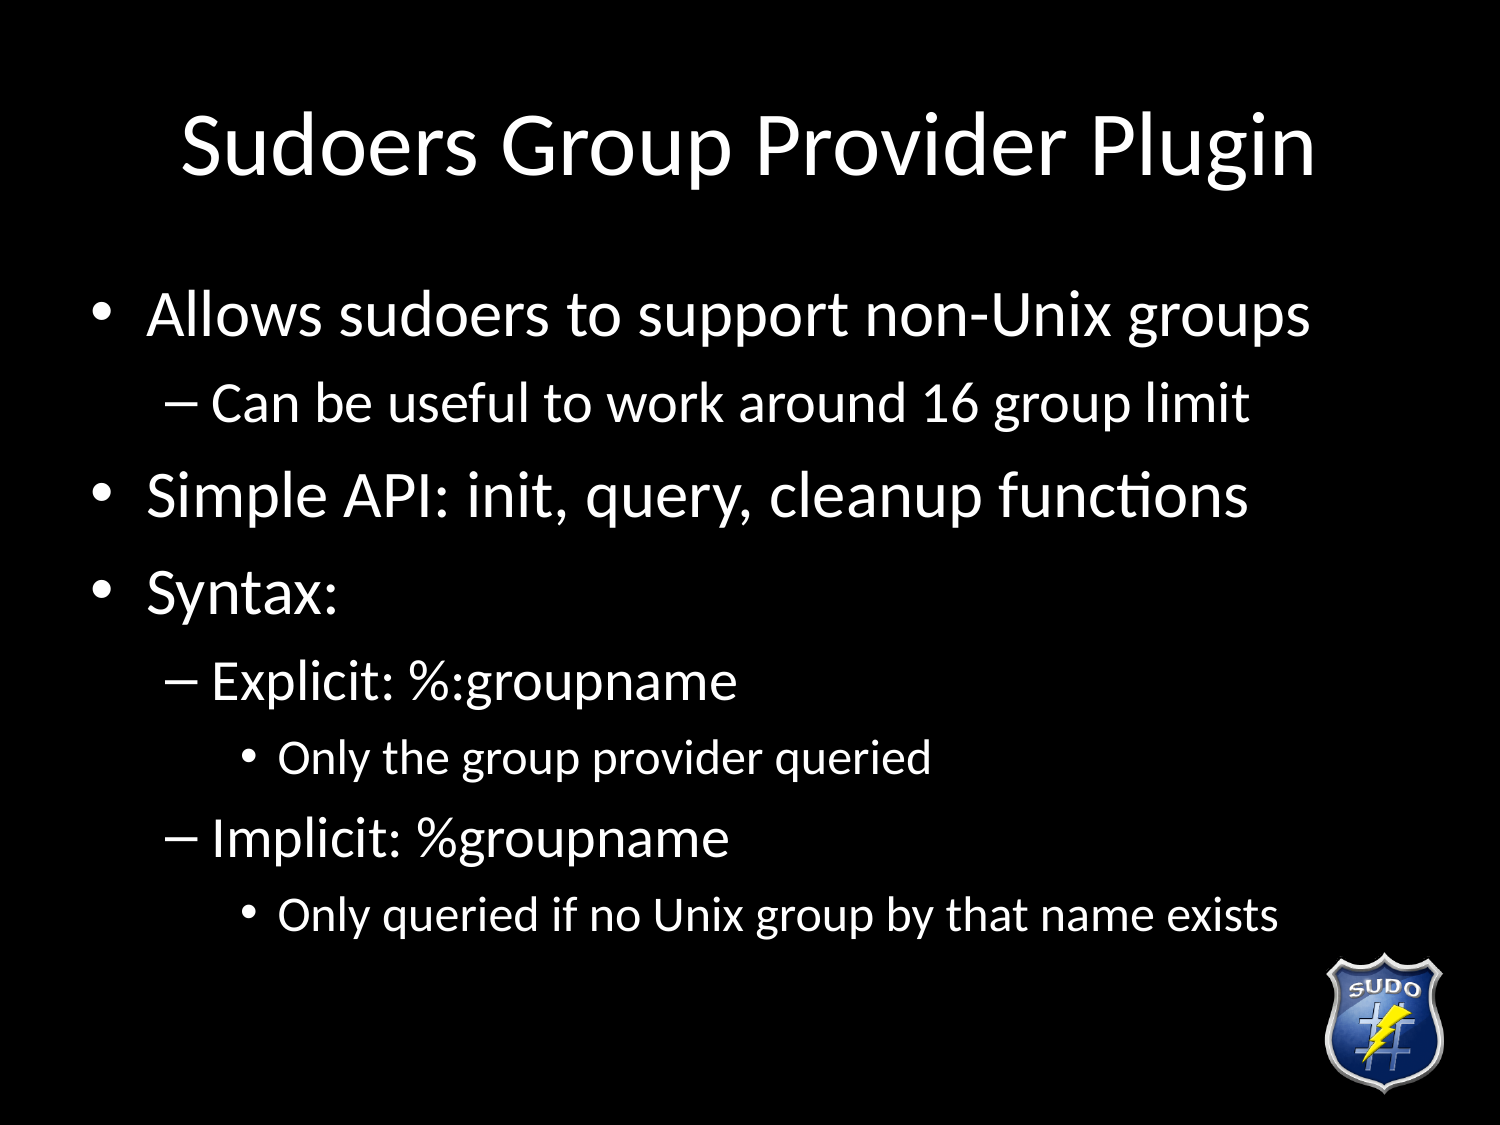

# Sudoers Group Provider Plugin
Allows sudoers to support non-Unix groups
Can be useful to work around 16 group limit
Simple API: init, query, cleanup functions
Syntax:
Explicit: %:groupname
Only the group provider queried
Implicit: %groupname
Only queried if no Unix group by that name exists